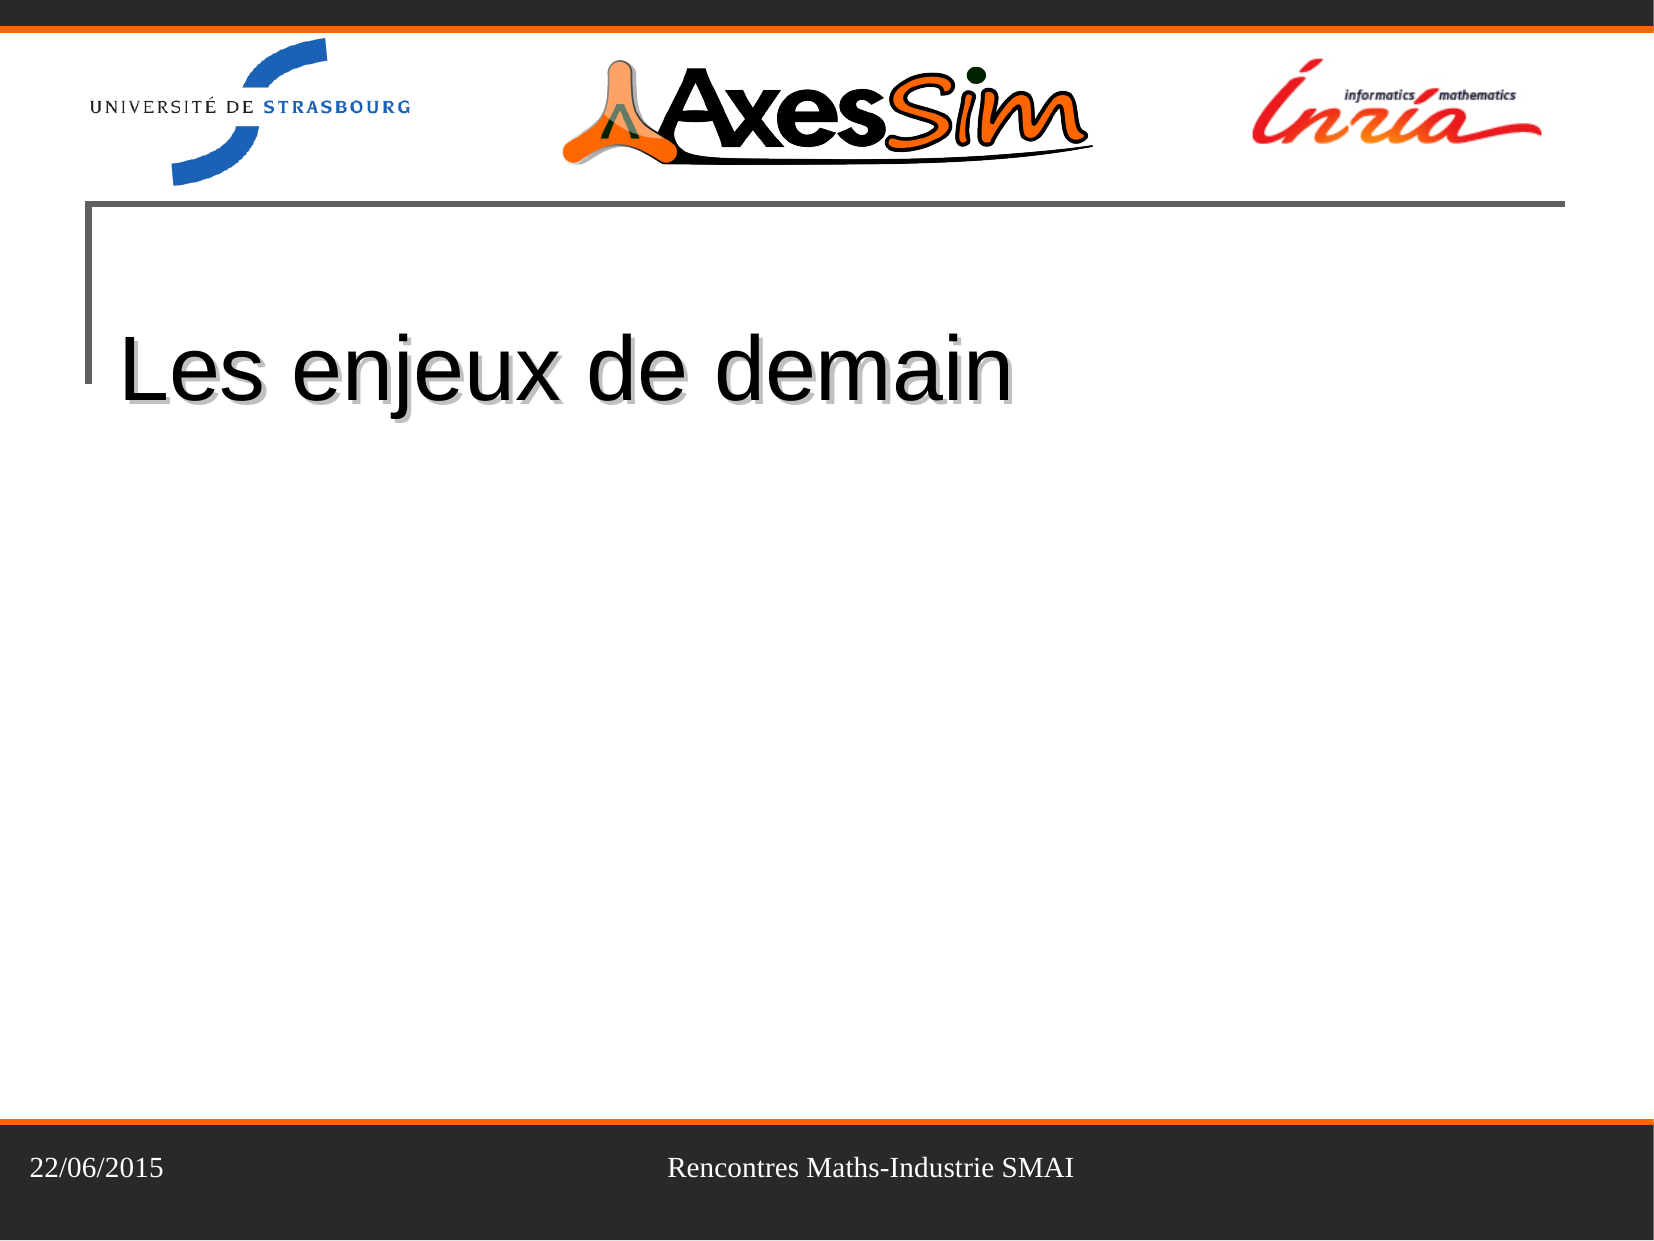

# Les enjeux de demain
22/06/2015
Rencontres Maths-Industrie SMAI